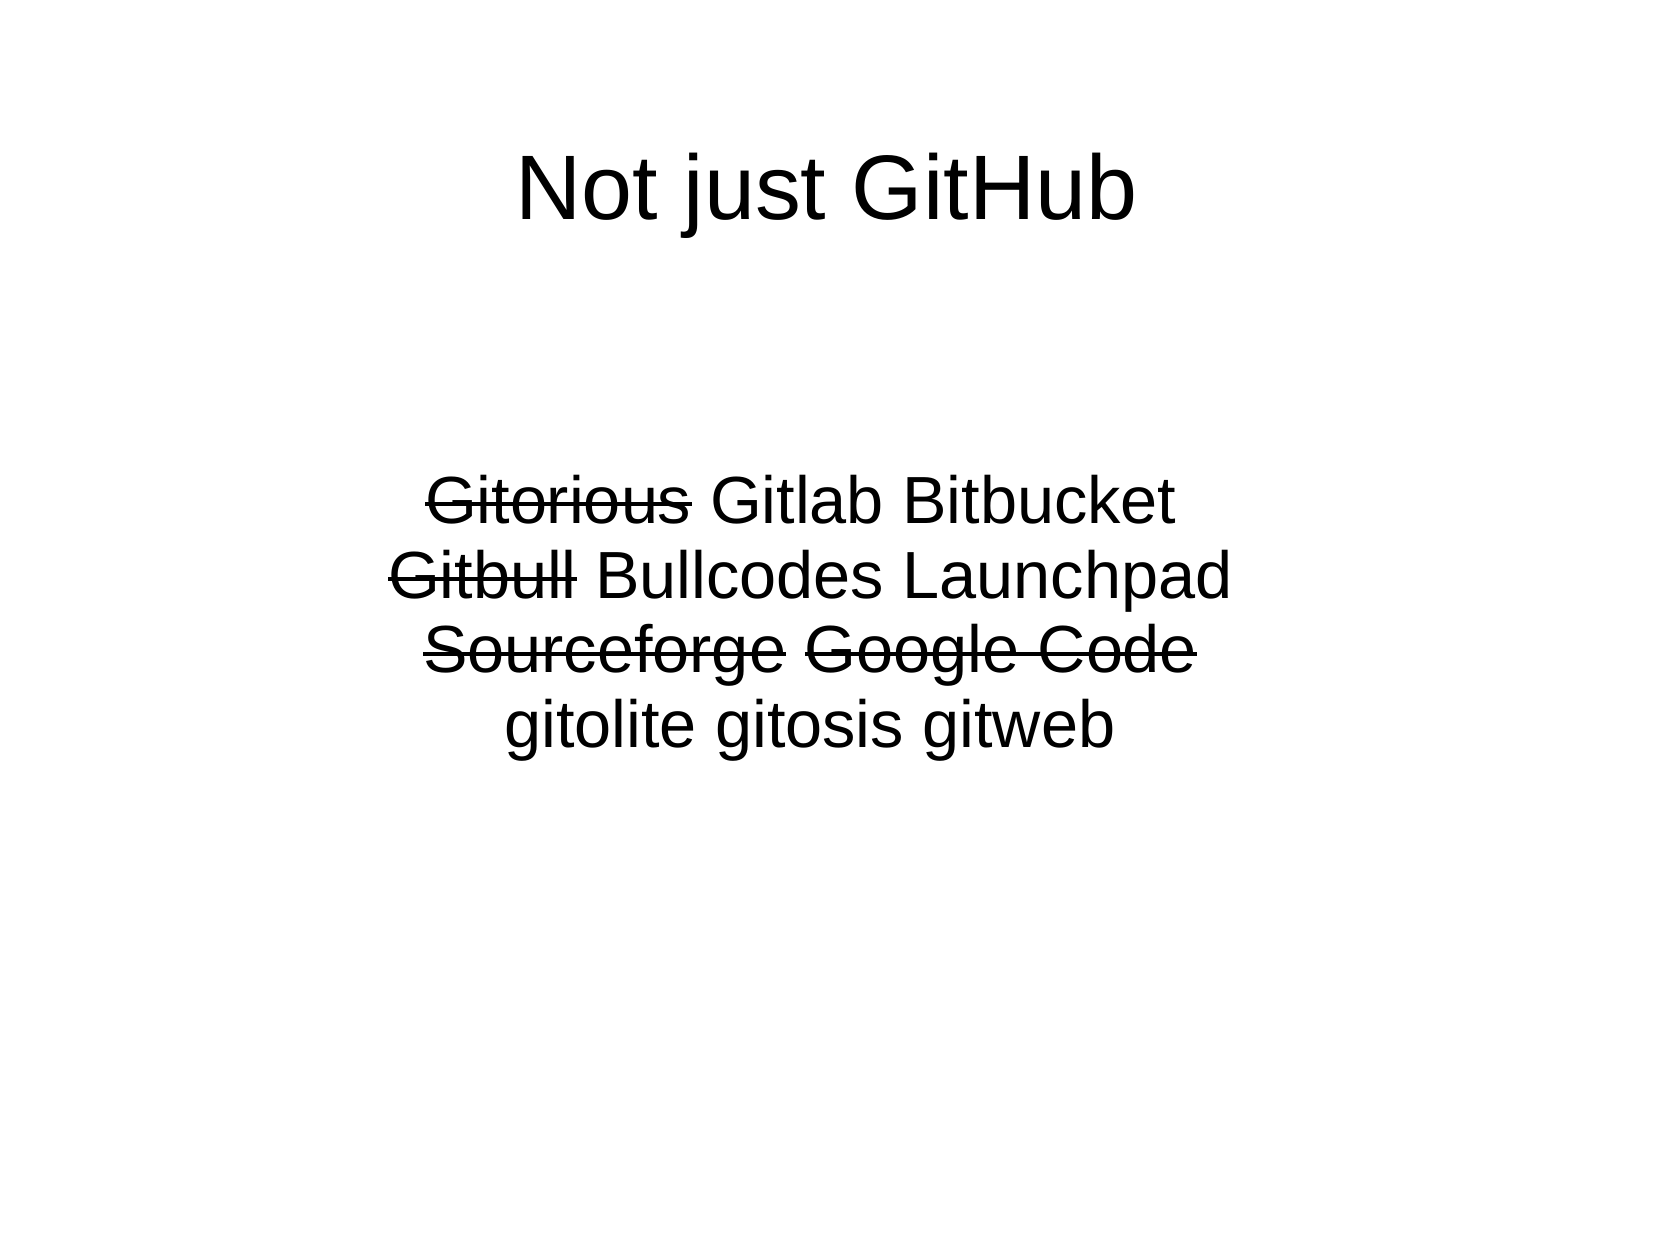

# Not just GitHub
Gitorious Gitlab Bitbucket
Gitbull Bullcodes Launchpad
Sourceforge Google Code
gitolite gitosis gitweb